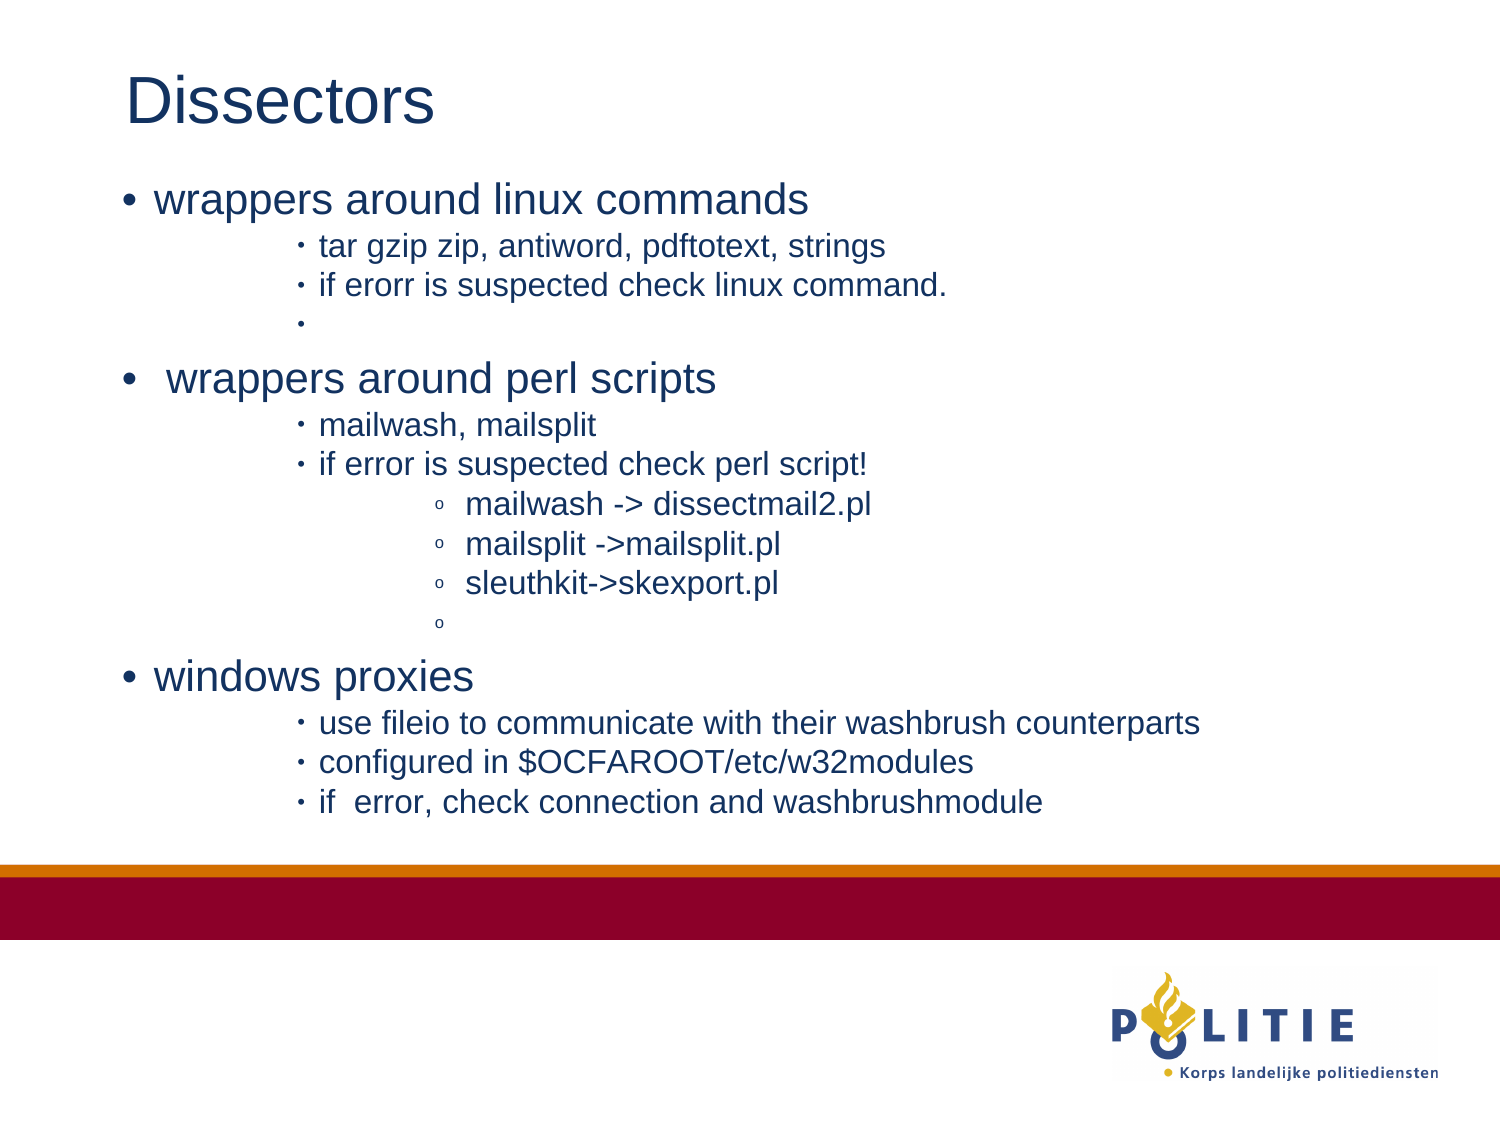

# Dissectors
wrappers around linux commands
tar gzip zip, antiword, pdftotext, strings
if erorr is suspected check linux command.
 wrappers around perl scripts
mailwash, mailsplit
if error is suspected check perl script!
mailwash -> dissectmail2.pl
mailsplit ->mailsplit.pl
sleuthkit->skexport.pl
windows proxies
use fileio to communicate with their washbrush counterparts
configured in $OCFAROOT/etc/w32modules
if error, check connection and washbrushmodule